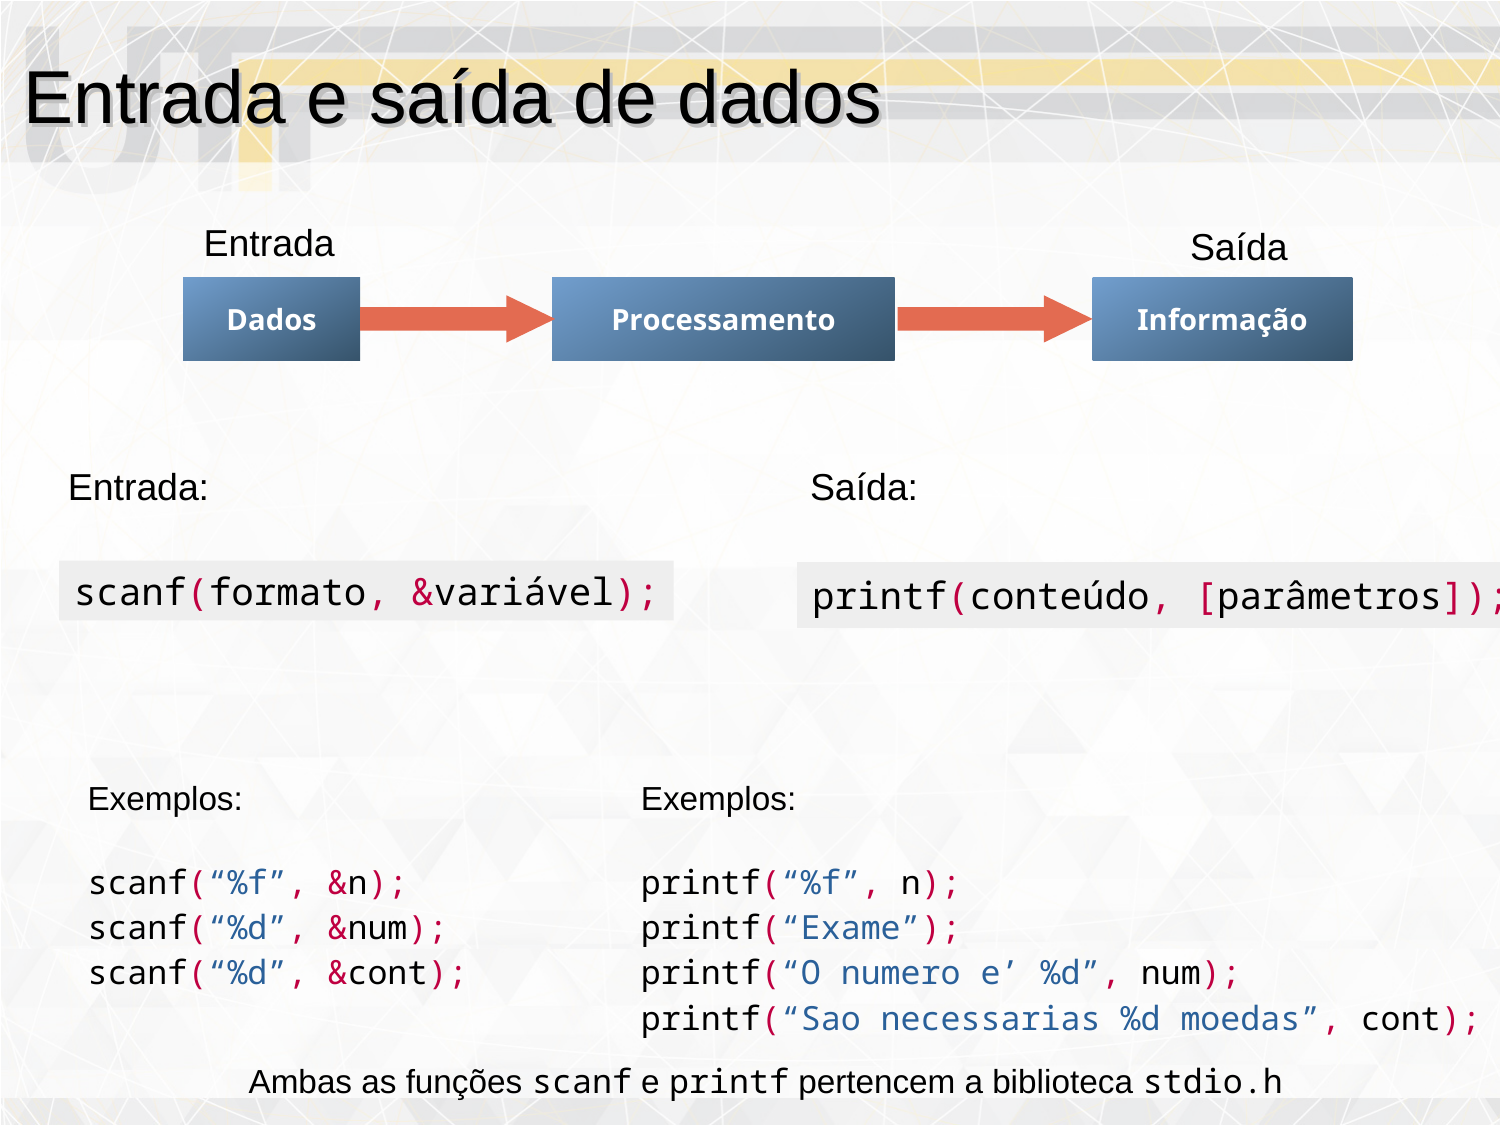

# Entrada e saída de dados
Entrada
Saída
Dados
Processamento
Informação
Entrada:
Saída:
scanf(formato, &variável);
printf(conteúdo, [parâmetros]);
Exemplos:
scanf(“%f”, &n);
scanf(“%d”, &num);
scanf(“%d”, &cont);
Exemplos:
printf(“%f”, n);
printf(“Exame”);
printf(“O numero e’ %d”, num);
printf(“Sao necessarias %d moedas”, cont);
Ambas as funções scanf e printf pertencem a biblioteca stdio.h